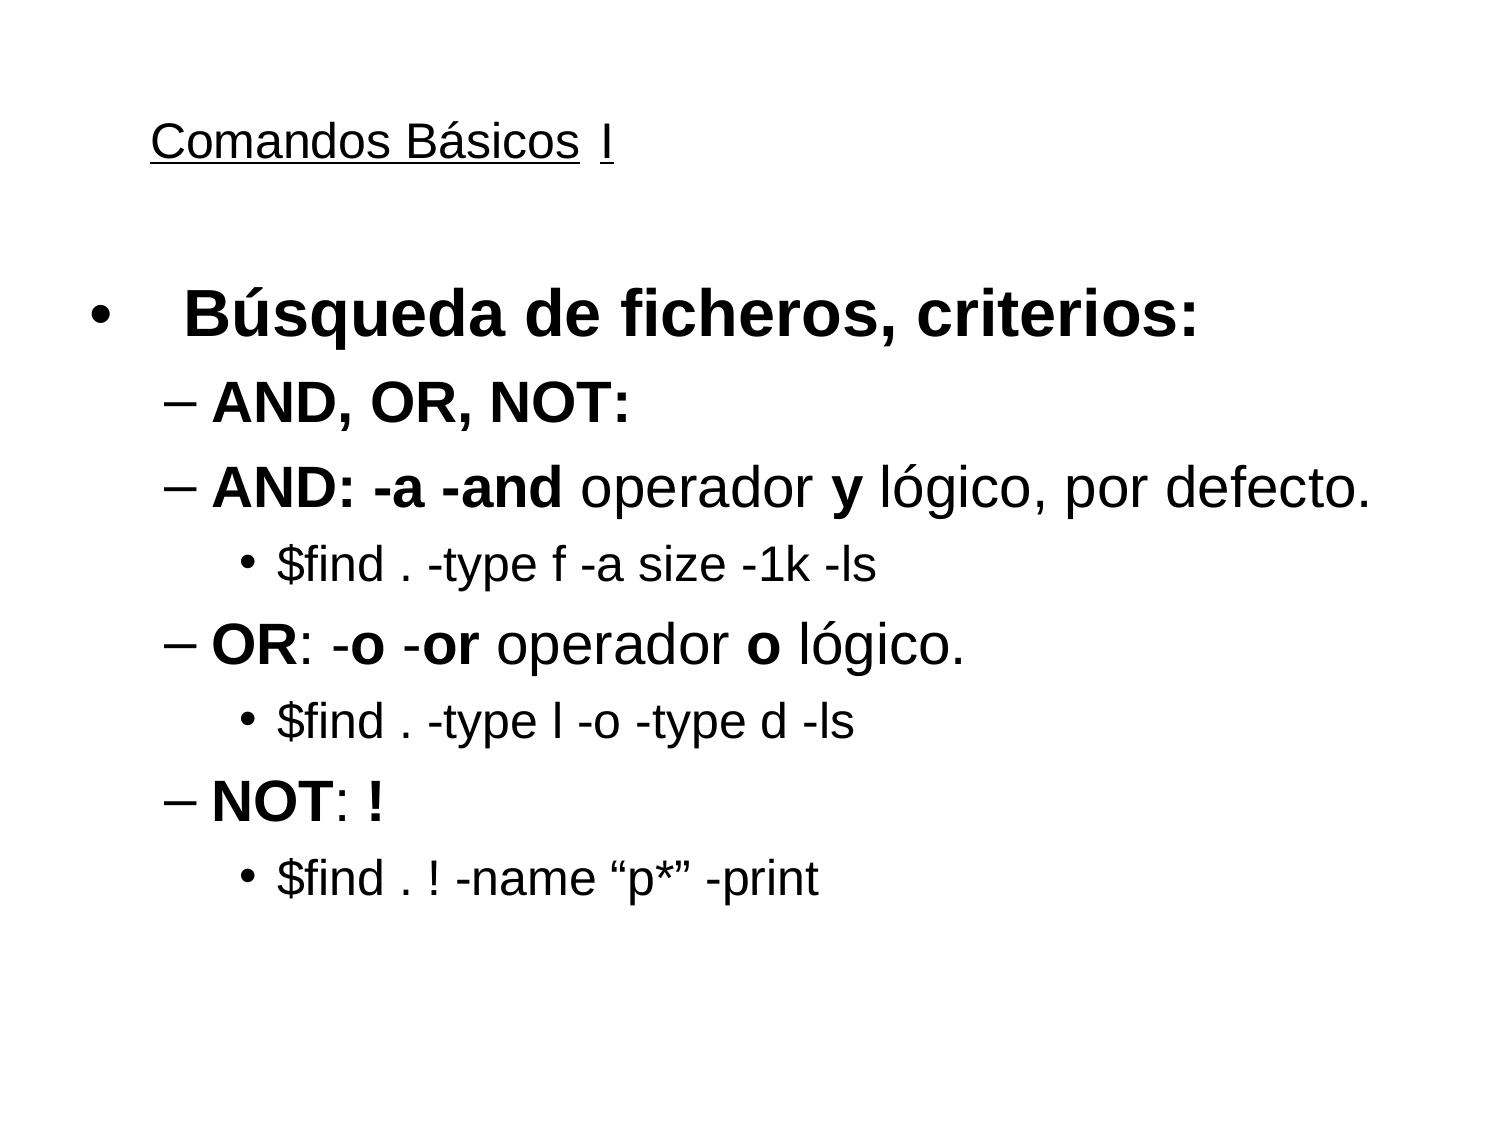

# Comandos Básicos	I
•	Búsqueda de ficheros, criterios:
AND, OR, NOT:
AND: -a -and operador y lógico, por defecto.
$find . -type f -a size -1k -ls
OR: -o -or operador o lógico.
$find . -type l -o -type d -ls
NOT: !
$find . ! -name “p*” -print